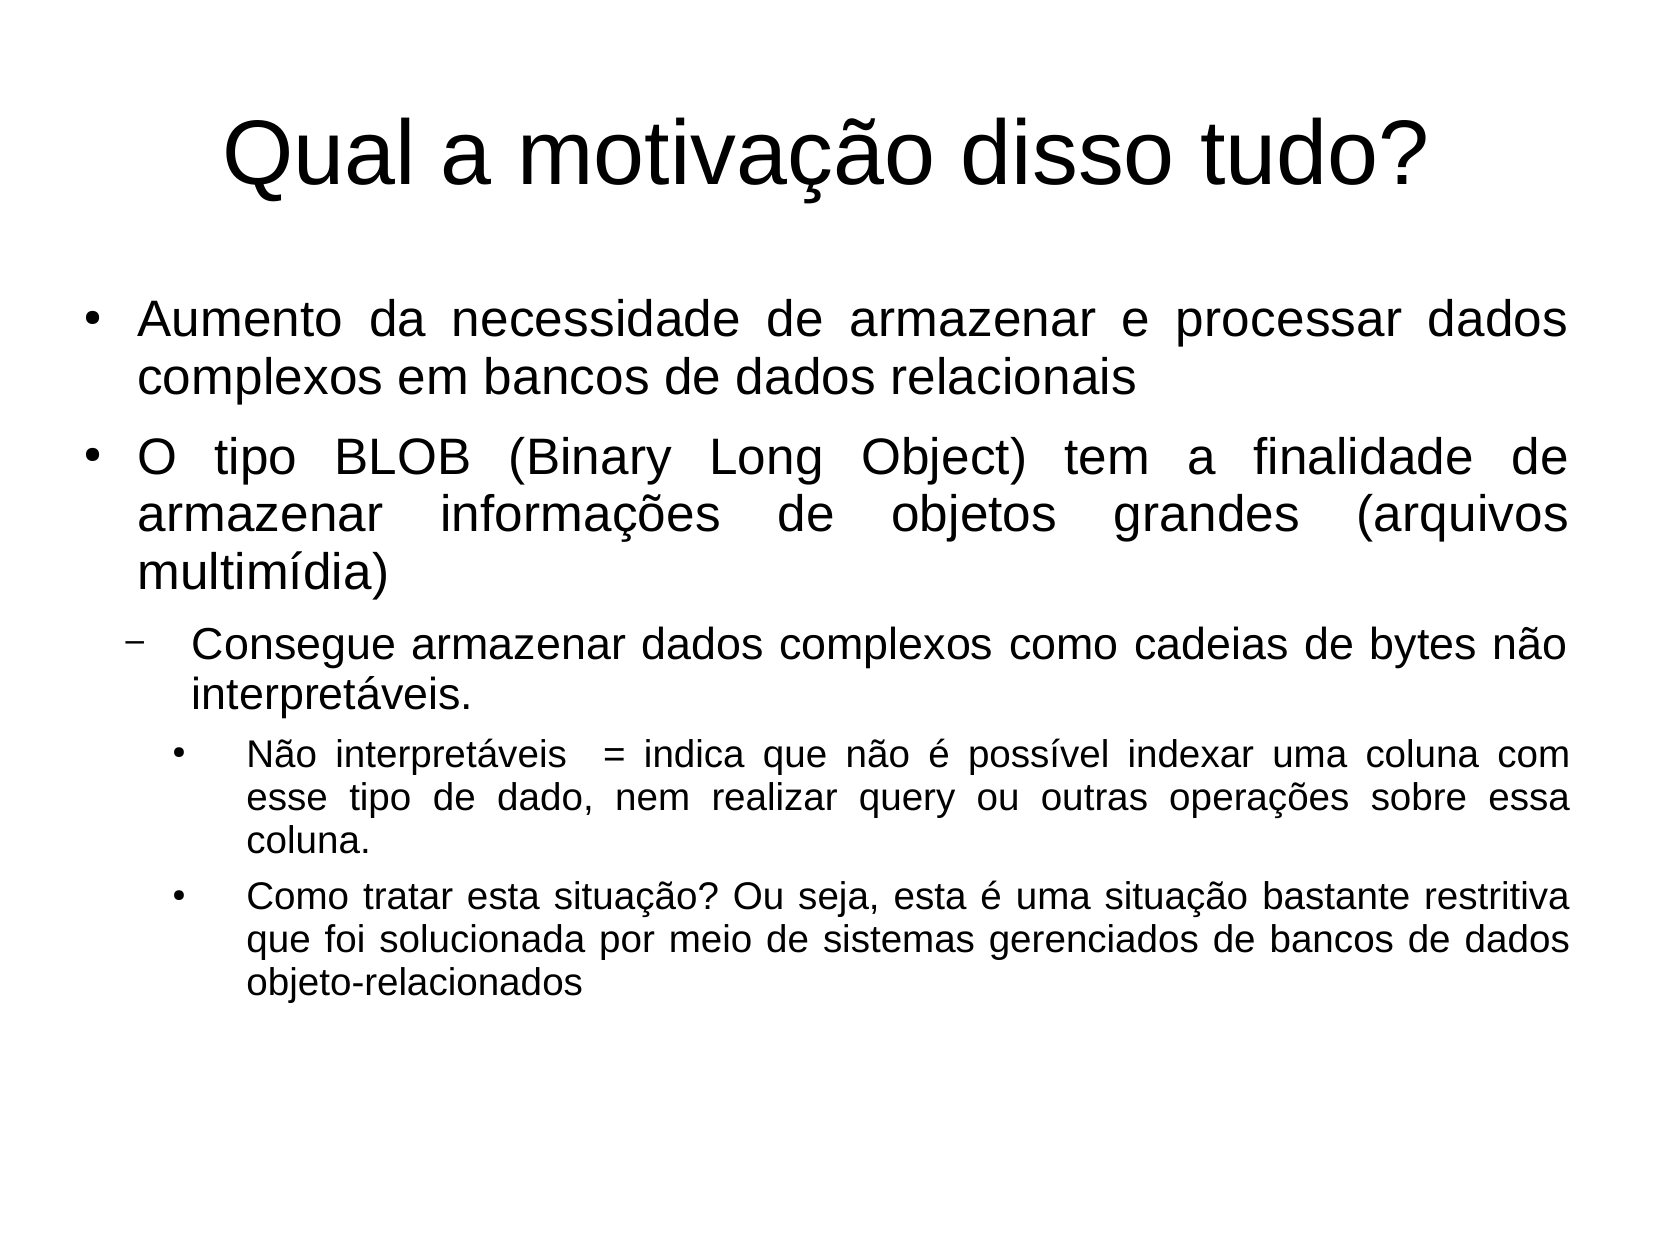

# Qual a motivação disso tudo?
Aumento da necessidade de armazenar e processar dados complexos em bancos de dados relacionais
O tipo BLOB (Binary Long Object) tem a finalidade de armazenar informações de objetos grandes (arquivos multimídia)
Consegue armazenar dados complexos como cadeias de bytes não interpretáveis.
Não interpretáveis = indica que não é possível indexar uma coluna com esse tipo de dado, nem realizar query ou outras operações sobre essa coluna.
Como tratar esta situação? Ou seja, esta é uma situação bastante restritiva que foi solucionada por meio de sistemas gerenciados de bancos de dados objeto-relacionados